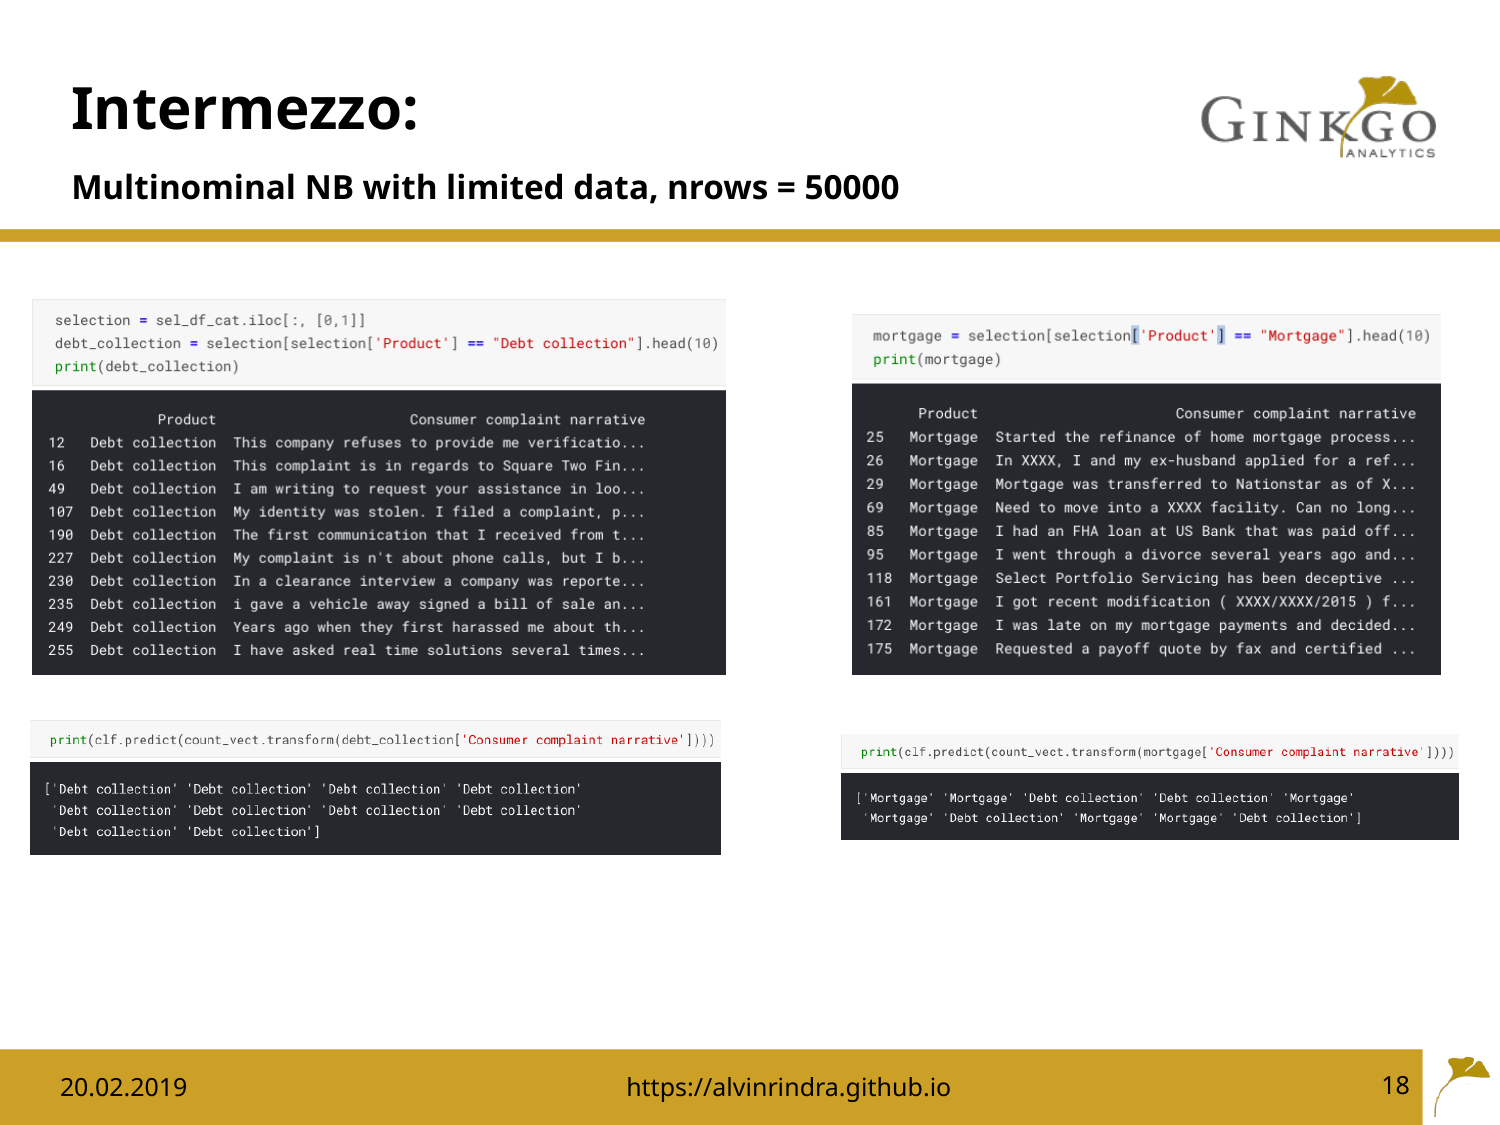

Intermezzo:
Multinominal NB with limited data, nrows = 50000
#
					https://alvinrindra.github.io
20.02.2019